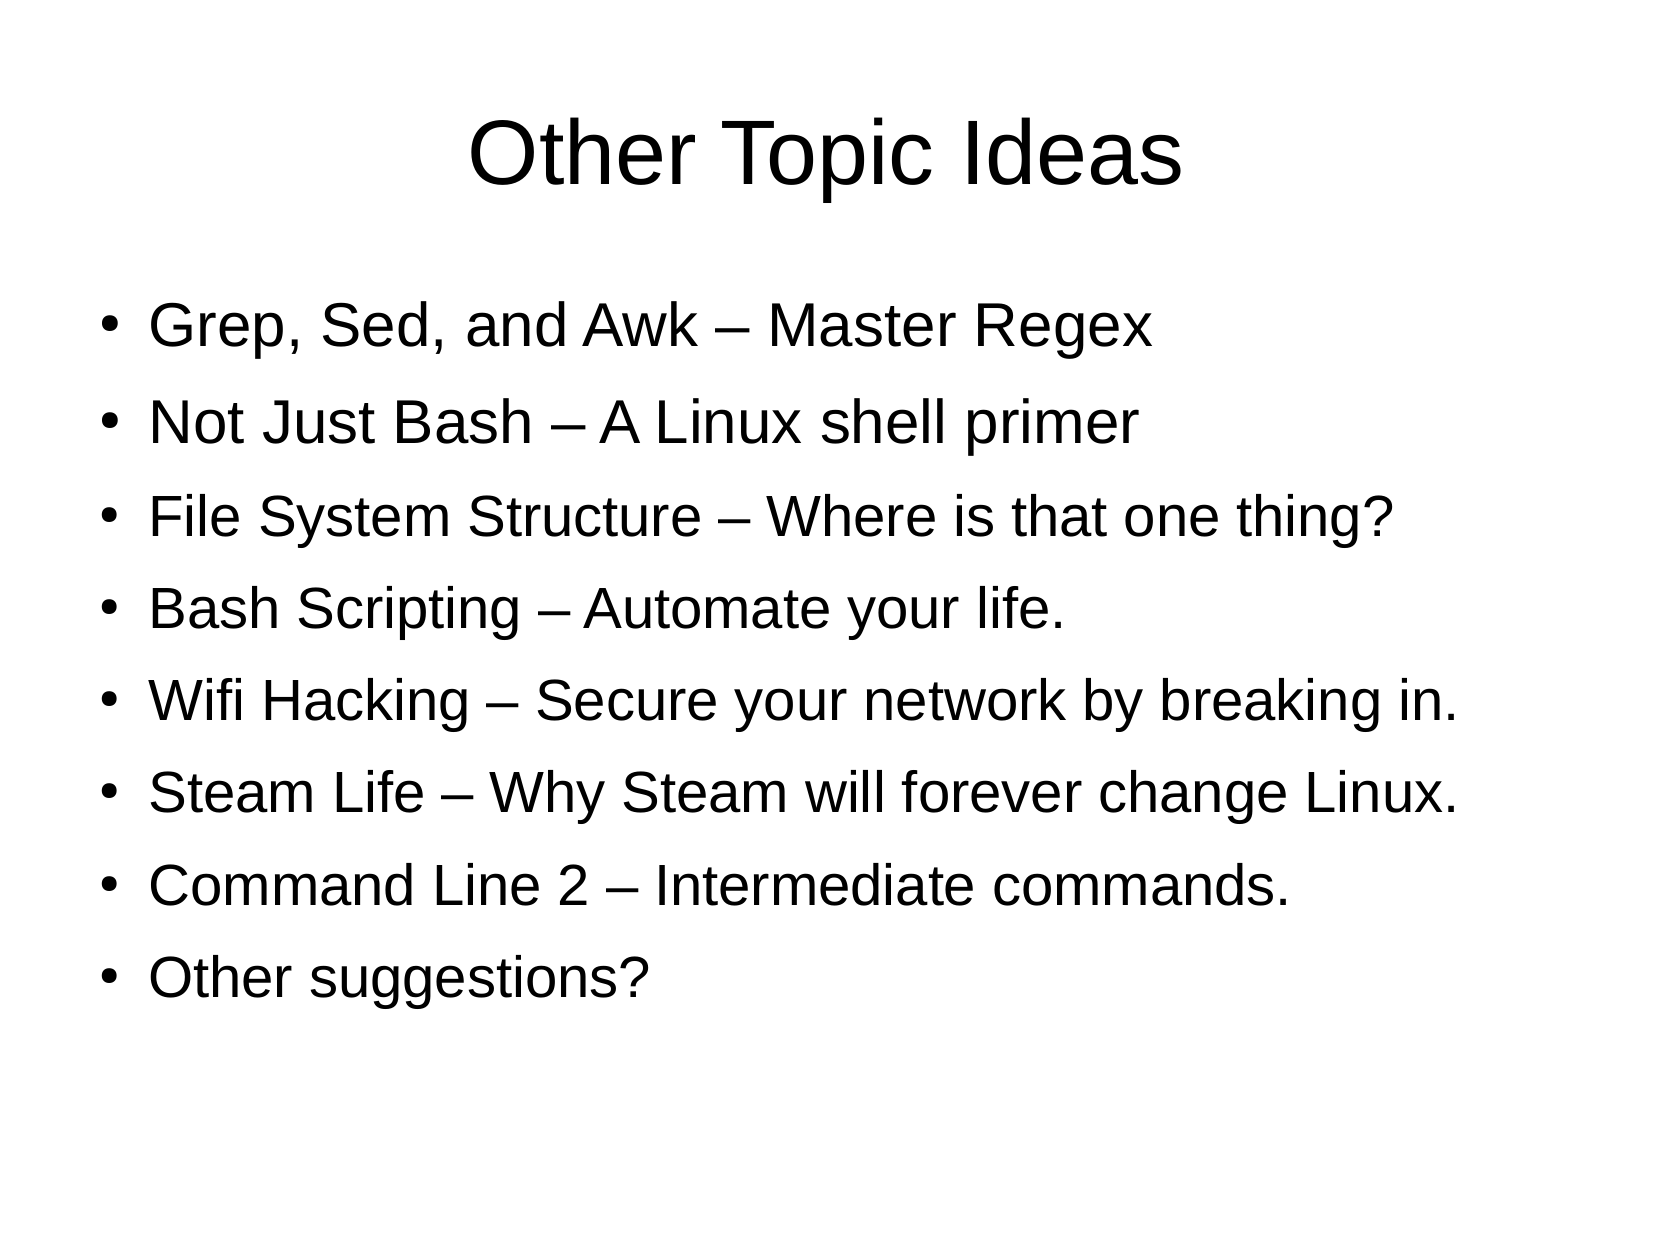

# Other Topic Ideas
Grep, Sed, and Awk – Master Regex
Not Just Bash – A Linux shell primer
File System Structure – Where is that one thing?
Bash Scripting – Automate your life.
Wifi Hacking – Secure your network by breaking in.
Steam Life – Why Steam will forever change Linux.
Command Line 2 – Intermediate commands.
Other suggestions?